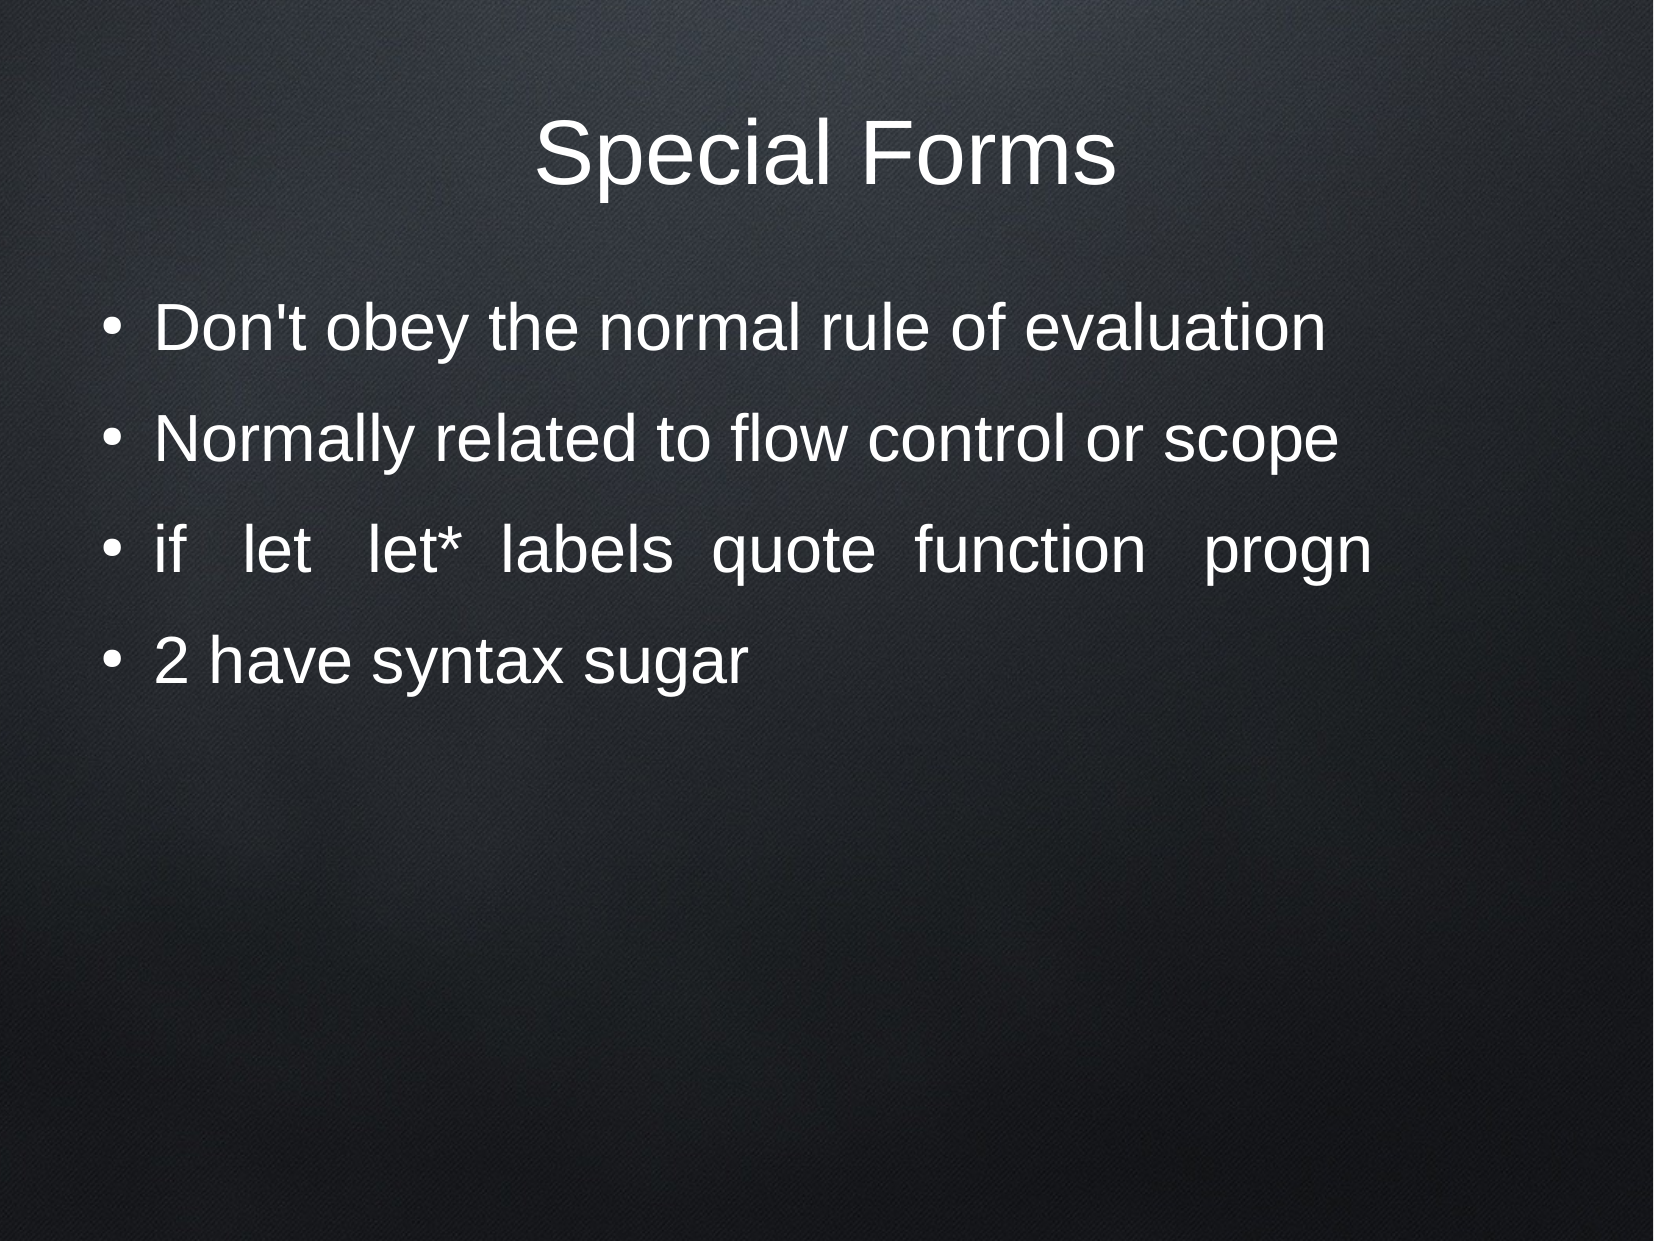

# Special Forms
Don't obey the normal rule of evaluation
Normally related to flow control or scope
if let let* labels quote function progn
2 have syntax sugar